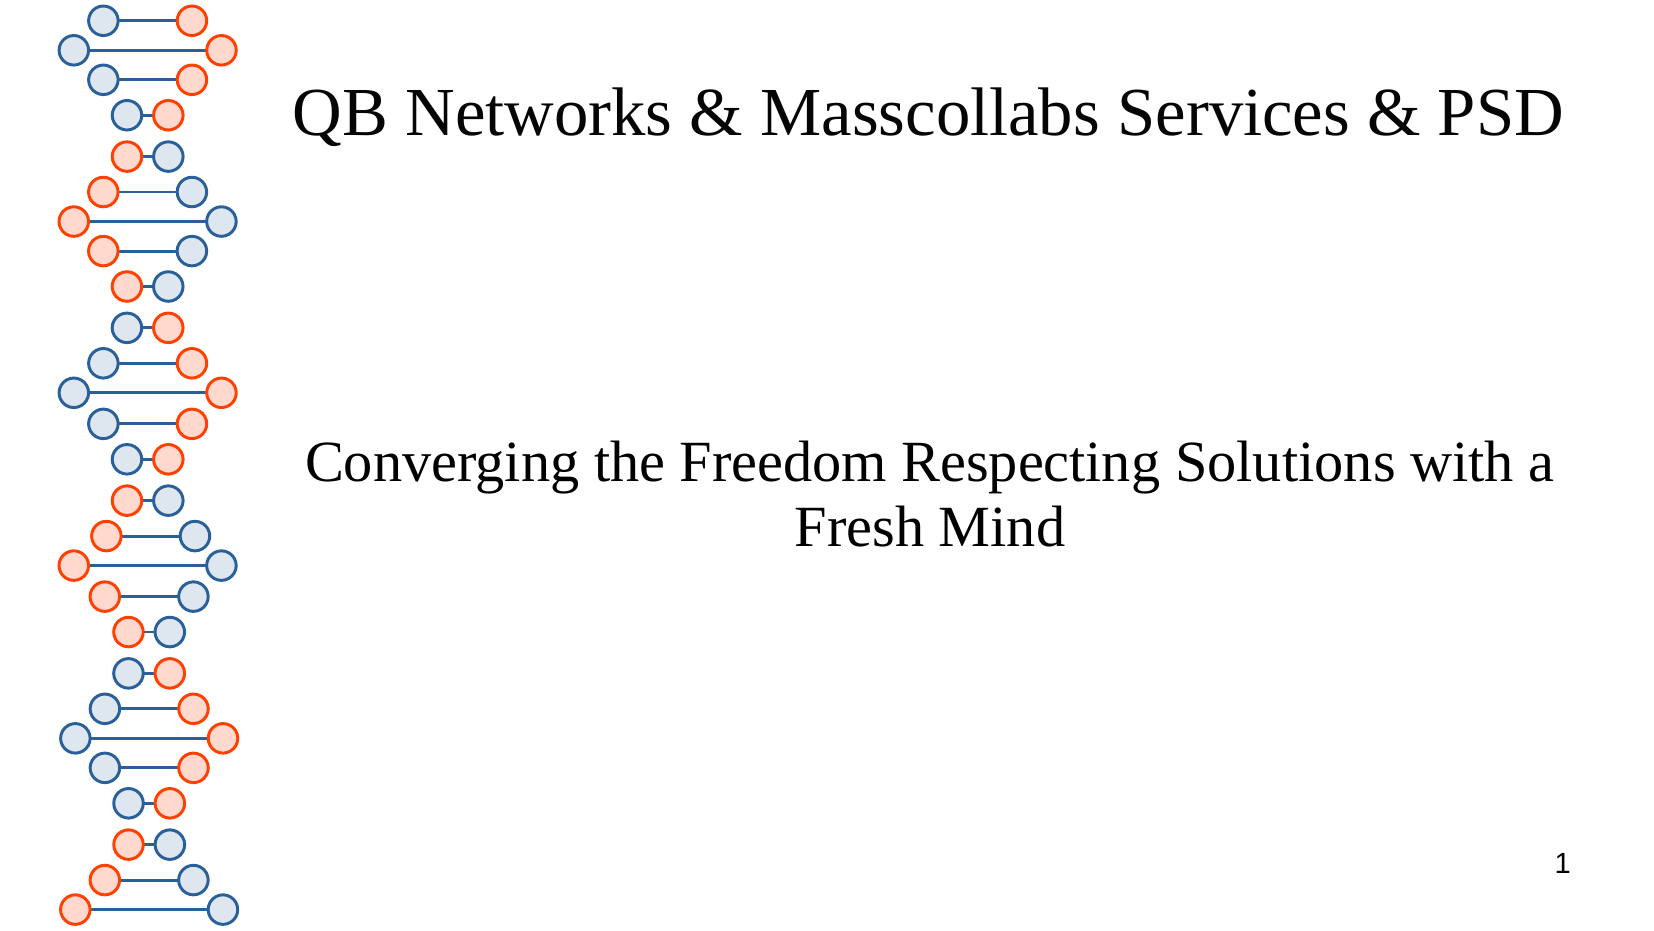

# QB Networks & Masscollabs Services & PSD
Converging the Freedom Respecting Solutions with a Fresh Mind
1